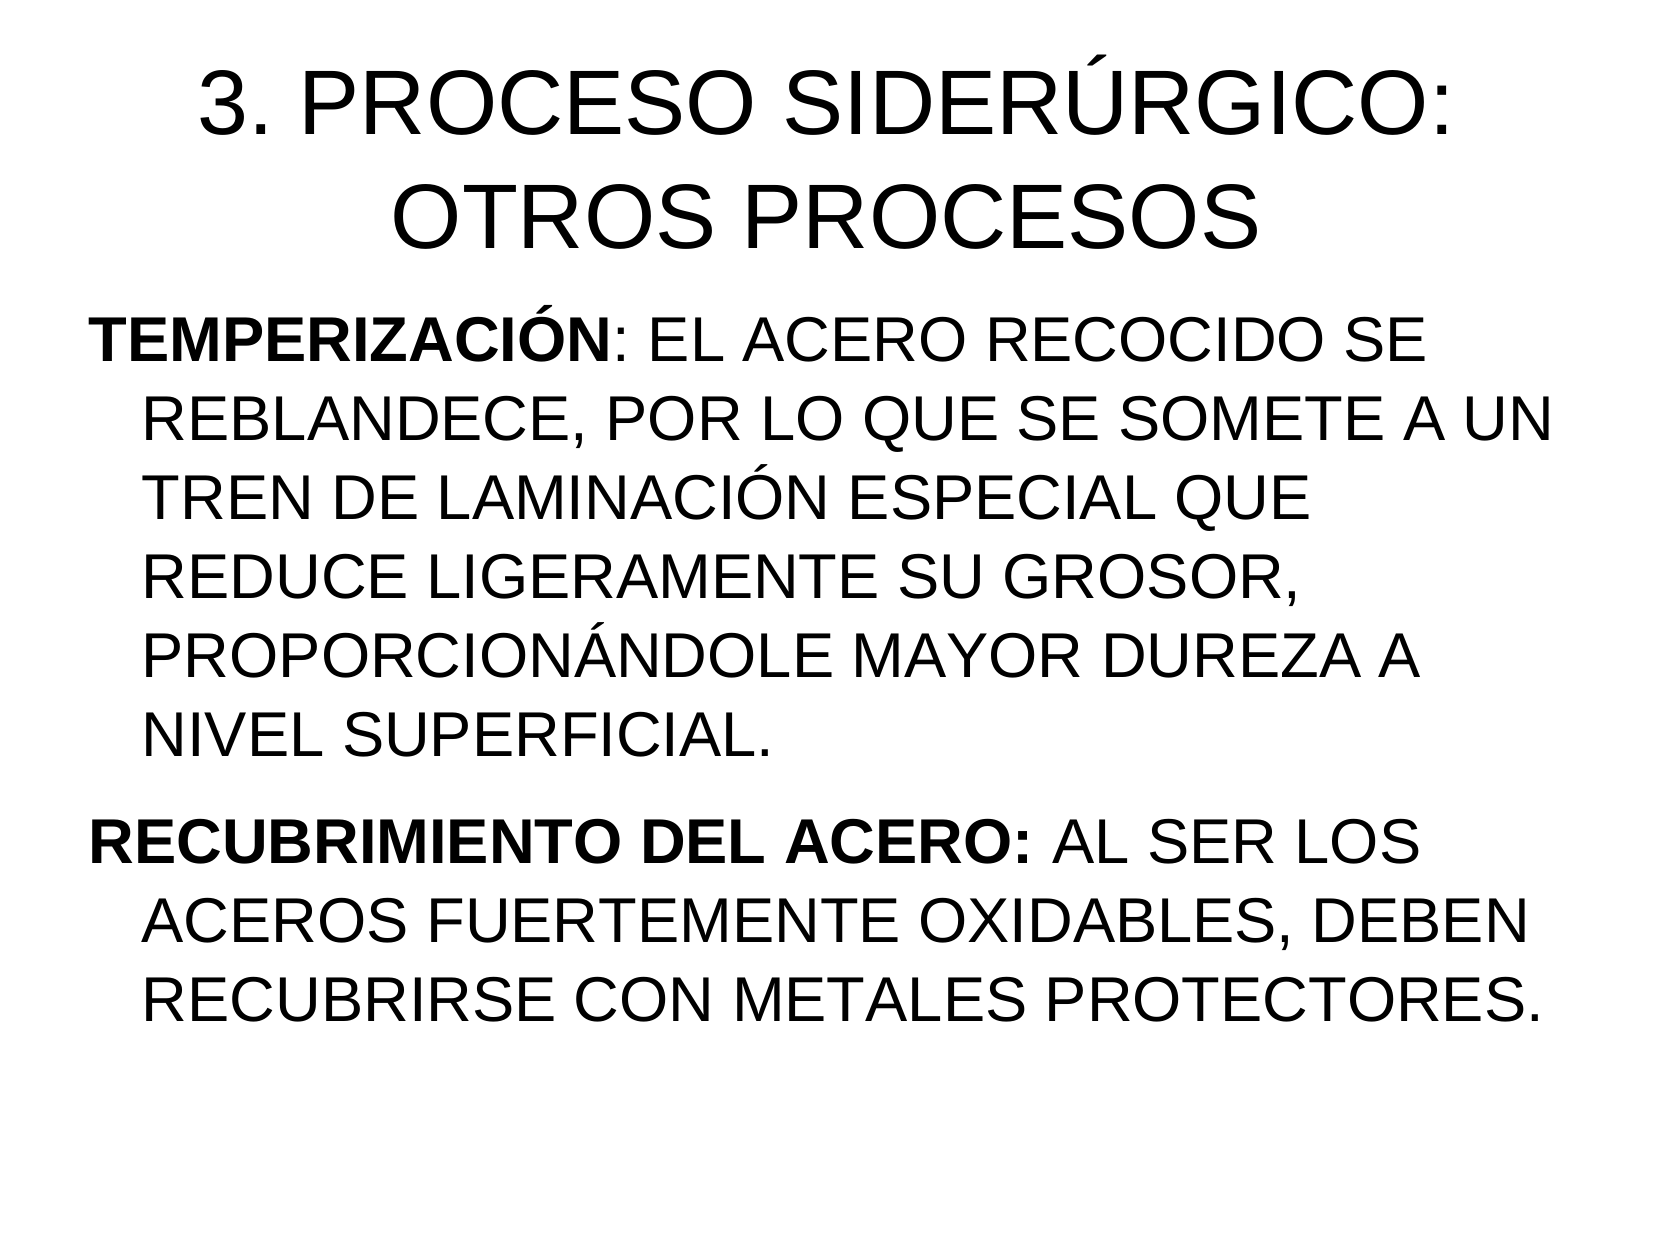

# 3. PROCESO SIDERÚRGICO: OTROS PROCESOS
TEMPERIZACIÓN: EL ACERO RECOCIDO SE REBLANDECE, POR LO QUE SE SOMETE A UN TREN DE LAMINACIÓN ESPECIAL QUE REDUCE LIGERAMENTE SU GROSOR, PROPORCIONÁNDOLE MAYOR DUREZA A NIVEL SUPERFICIAL.
RECUBRIMIENTO DEL ACERO: AL SER LOS ACEROS FUERTEMENTE OXIDABLES, DEBEN RECUBRIRSE CON METALES PROTECTORES.